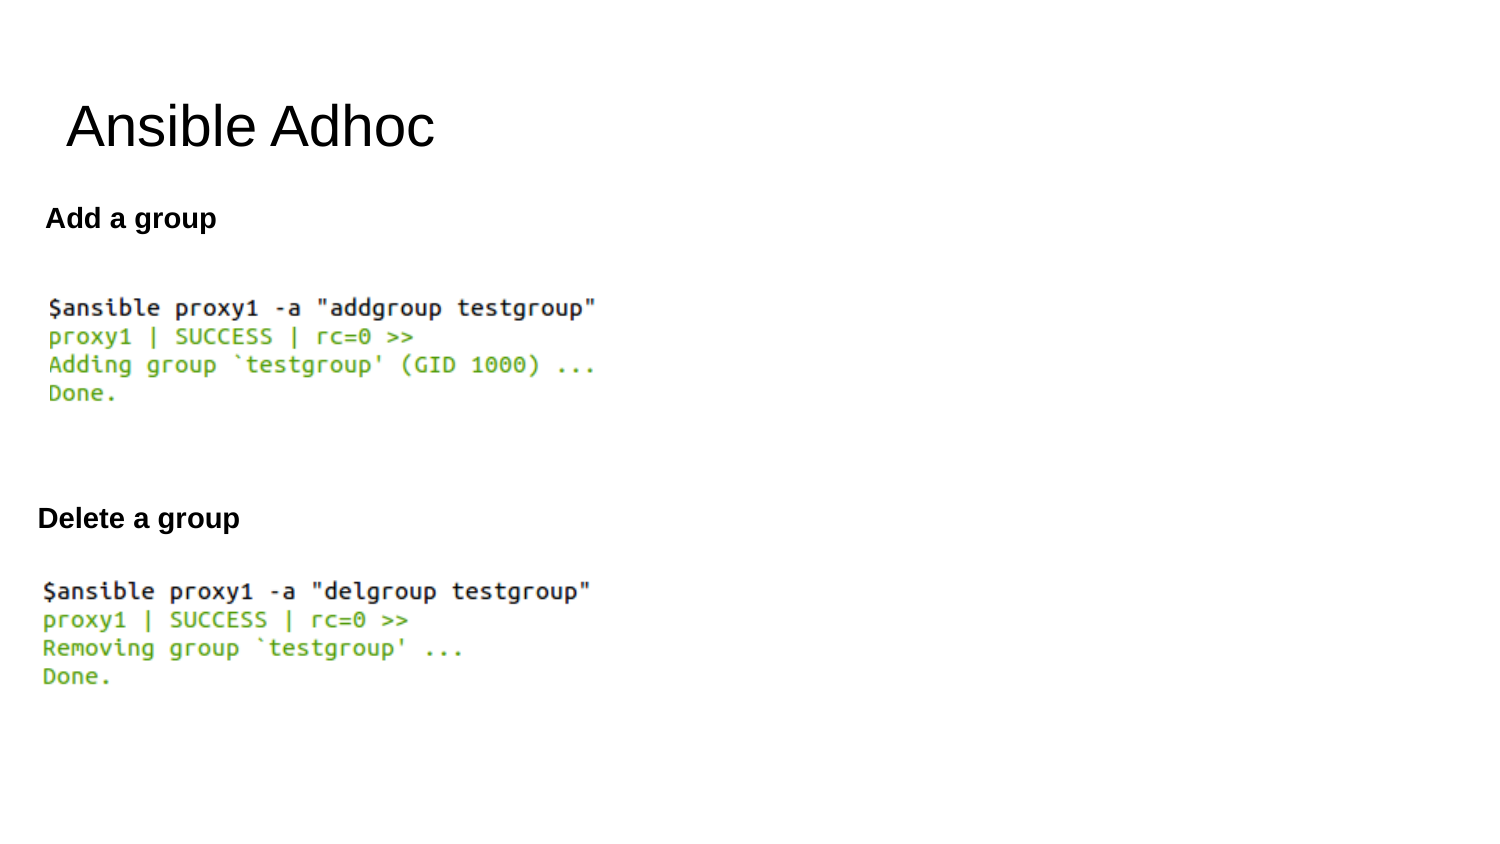

# Ansible Adhoc
Add a group
Delete a group